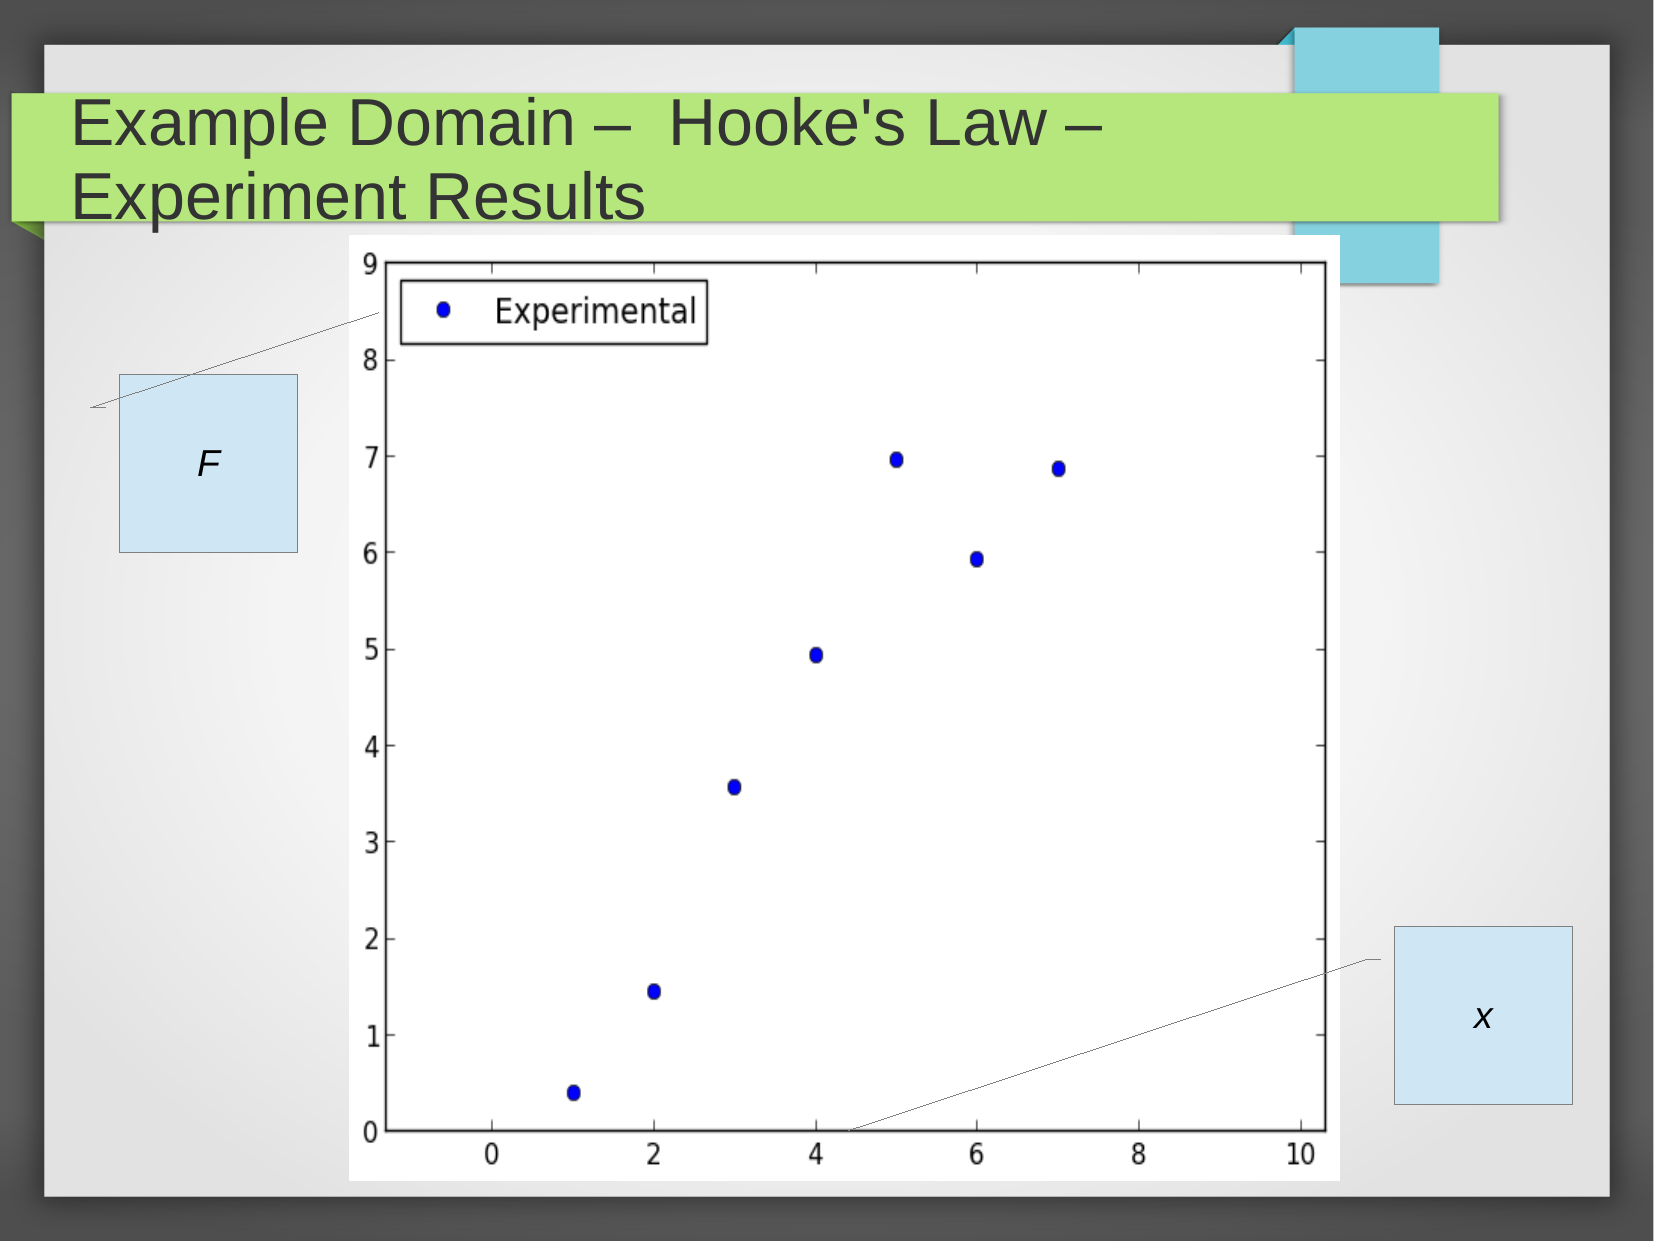

# Example Domain – Hooke's Law – Experiment Results
F
x